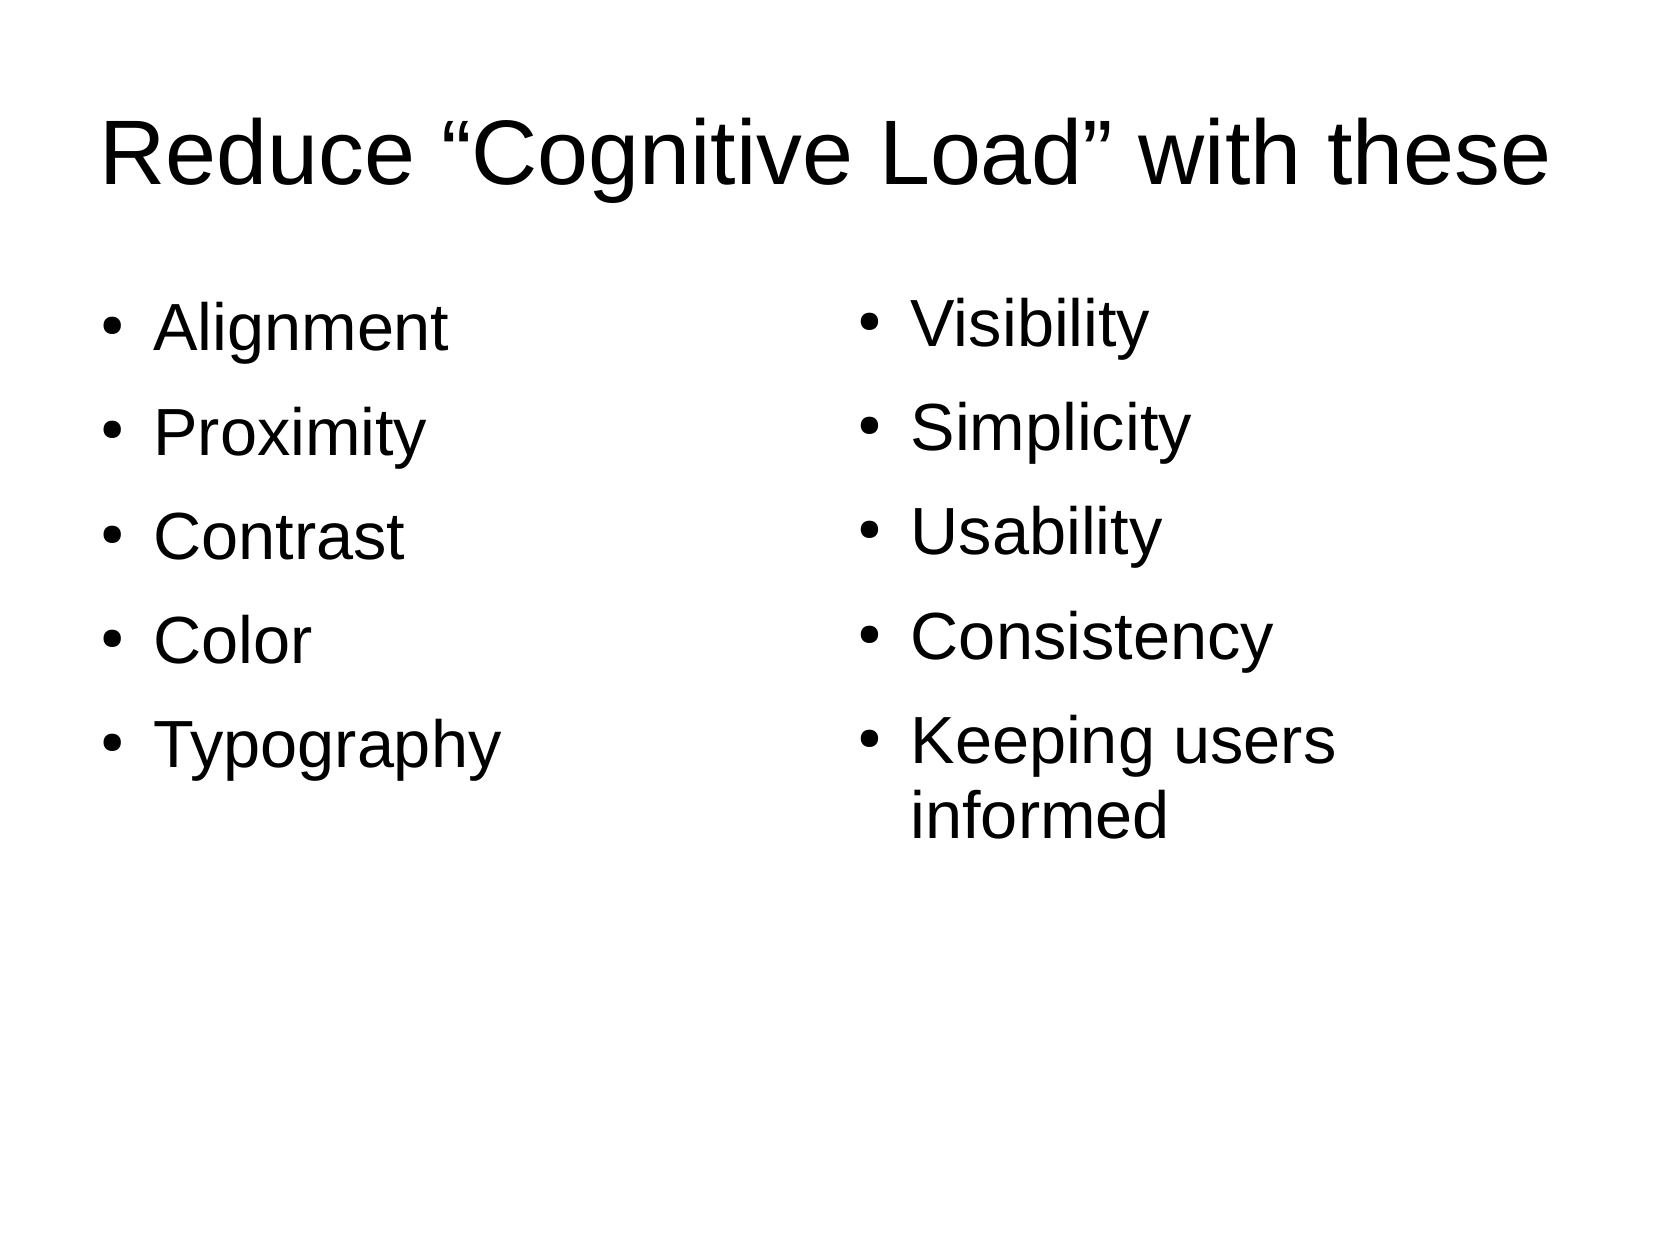

# Reduce “Cognitive Load” with these
Visibility
Simplicity
Usability
Consistency
Keeping users informed
Alignment
Proximity
Contrast
Color
Typography